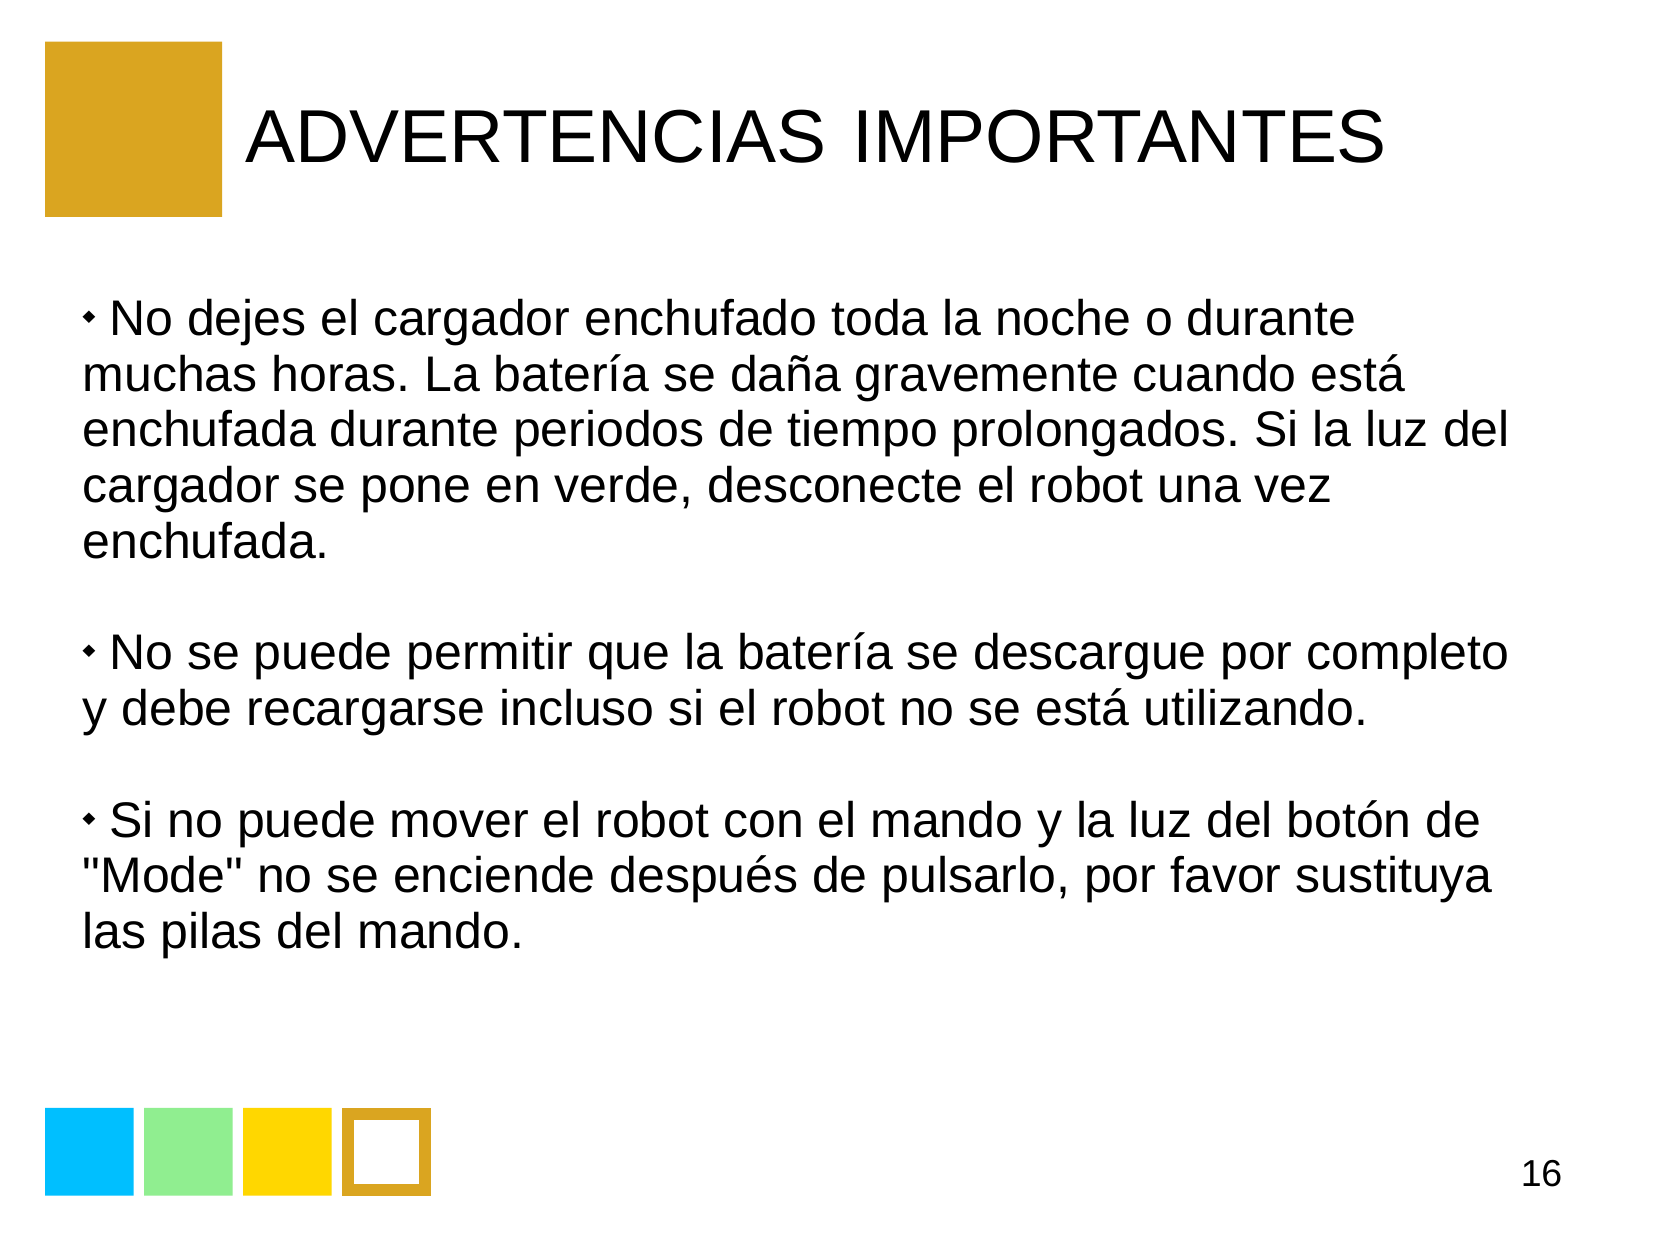

# ADVERTENCIAS IMPORTANTES
 No dejes el cargador enchufado toda la noche o durante muchas horas. La batería se daña gravemente cuando está enchufada durante periodos de tiempo prolongados. Si la luz del cargador se pone en verde, desconecte el robot una vez enchufada.
 No se puede permitir que la batería se descargue por completo y debe recargarse incluso si el robot no se está utilizando.
 Si no puede mover el robot con el mando y la luz del botón de "Mode" no se enciende después de pulsarlo, por favor sustituya las pilas del mando.